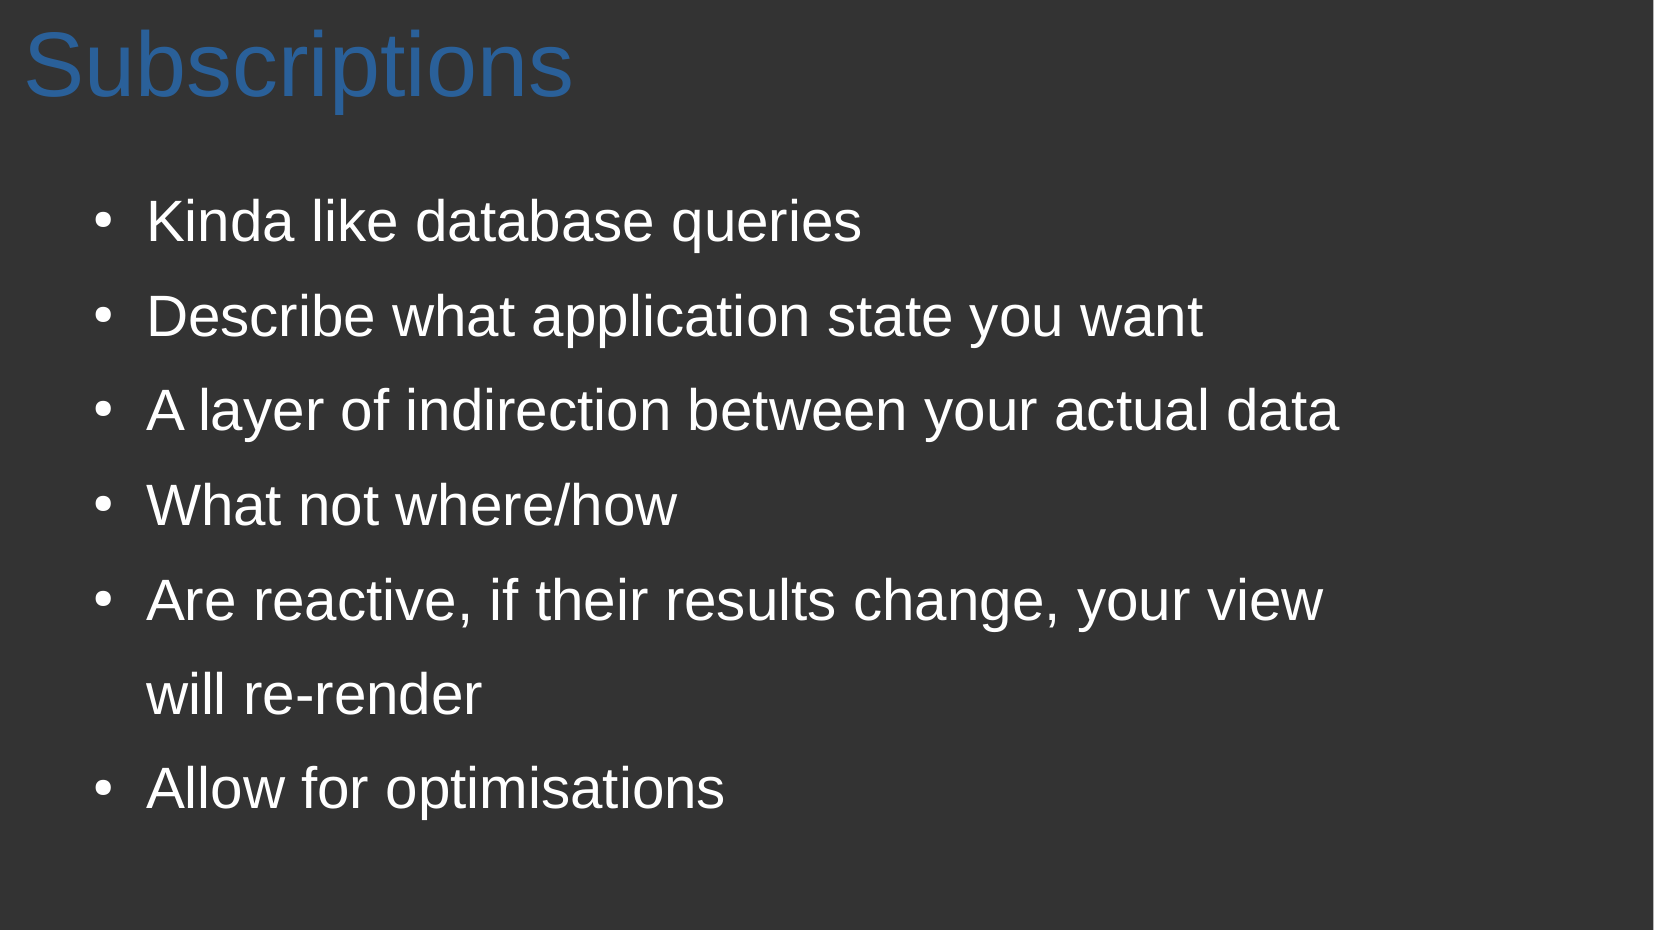

# Subscriptions
Kinda like database queries
Describe what application state you want
A layer of indirection between your actual data
What not where/how
Are reactive, if their results change, your view
will re-render
Allow for optimisations